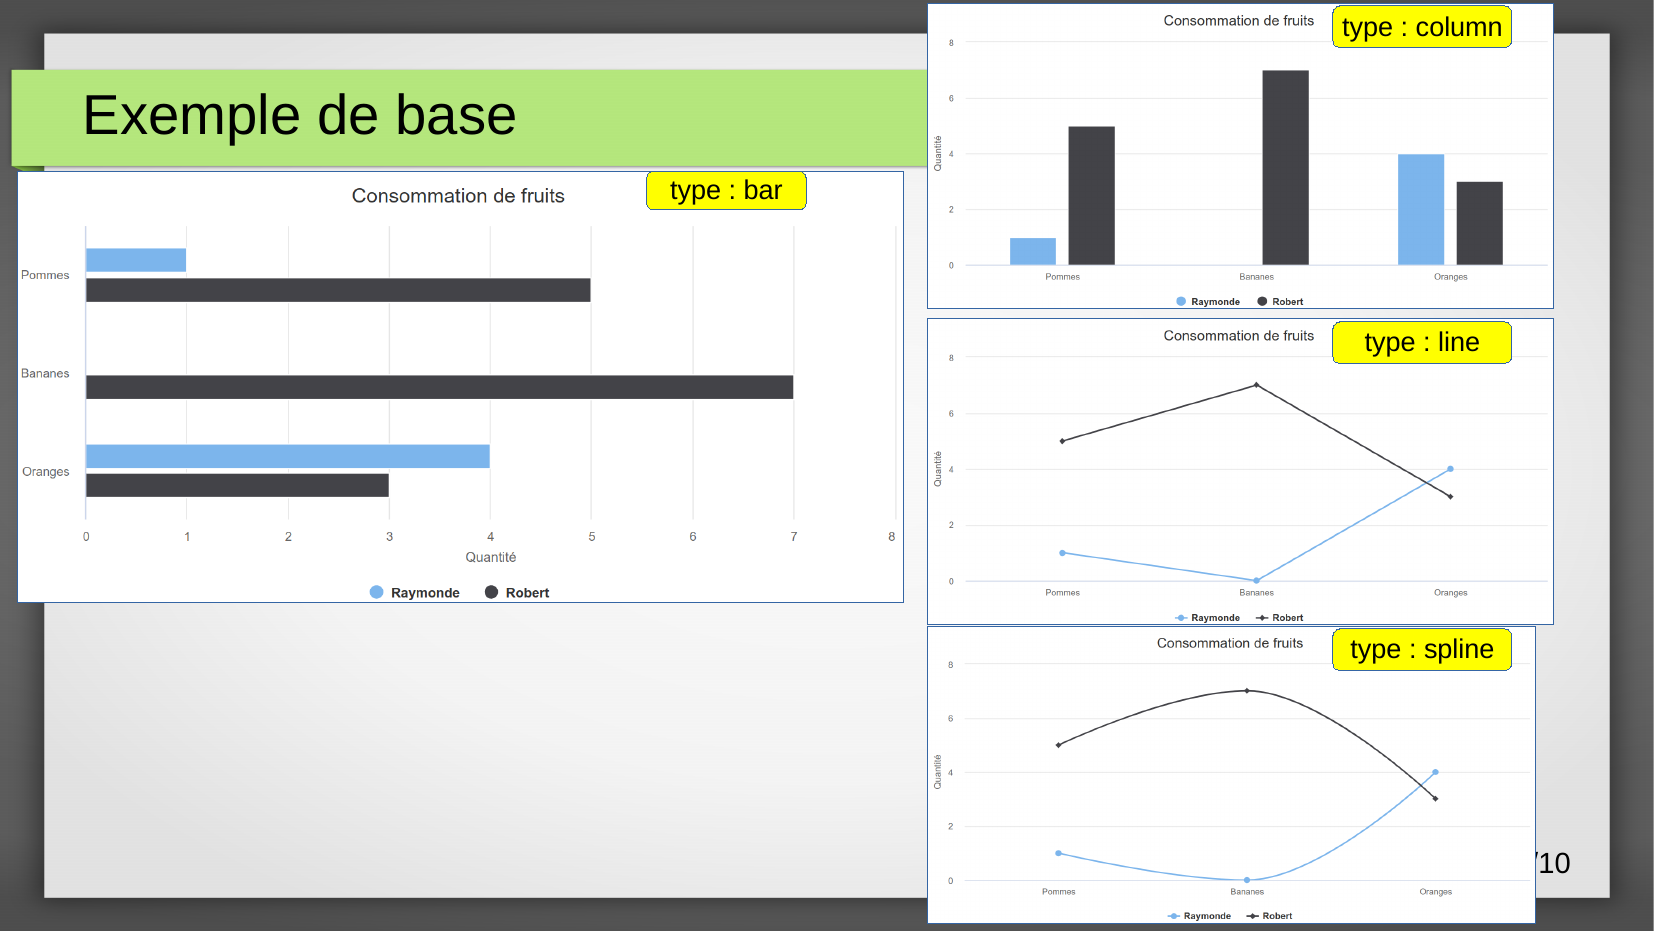

type : column
# Exemple de base
type : bar
type : line
type : spline
6